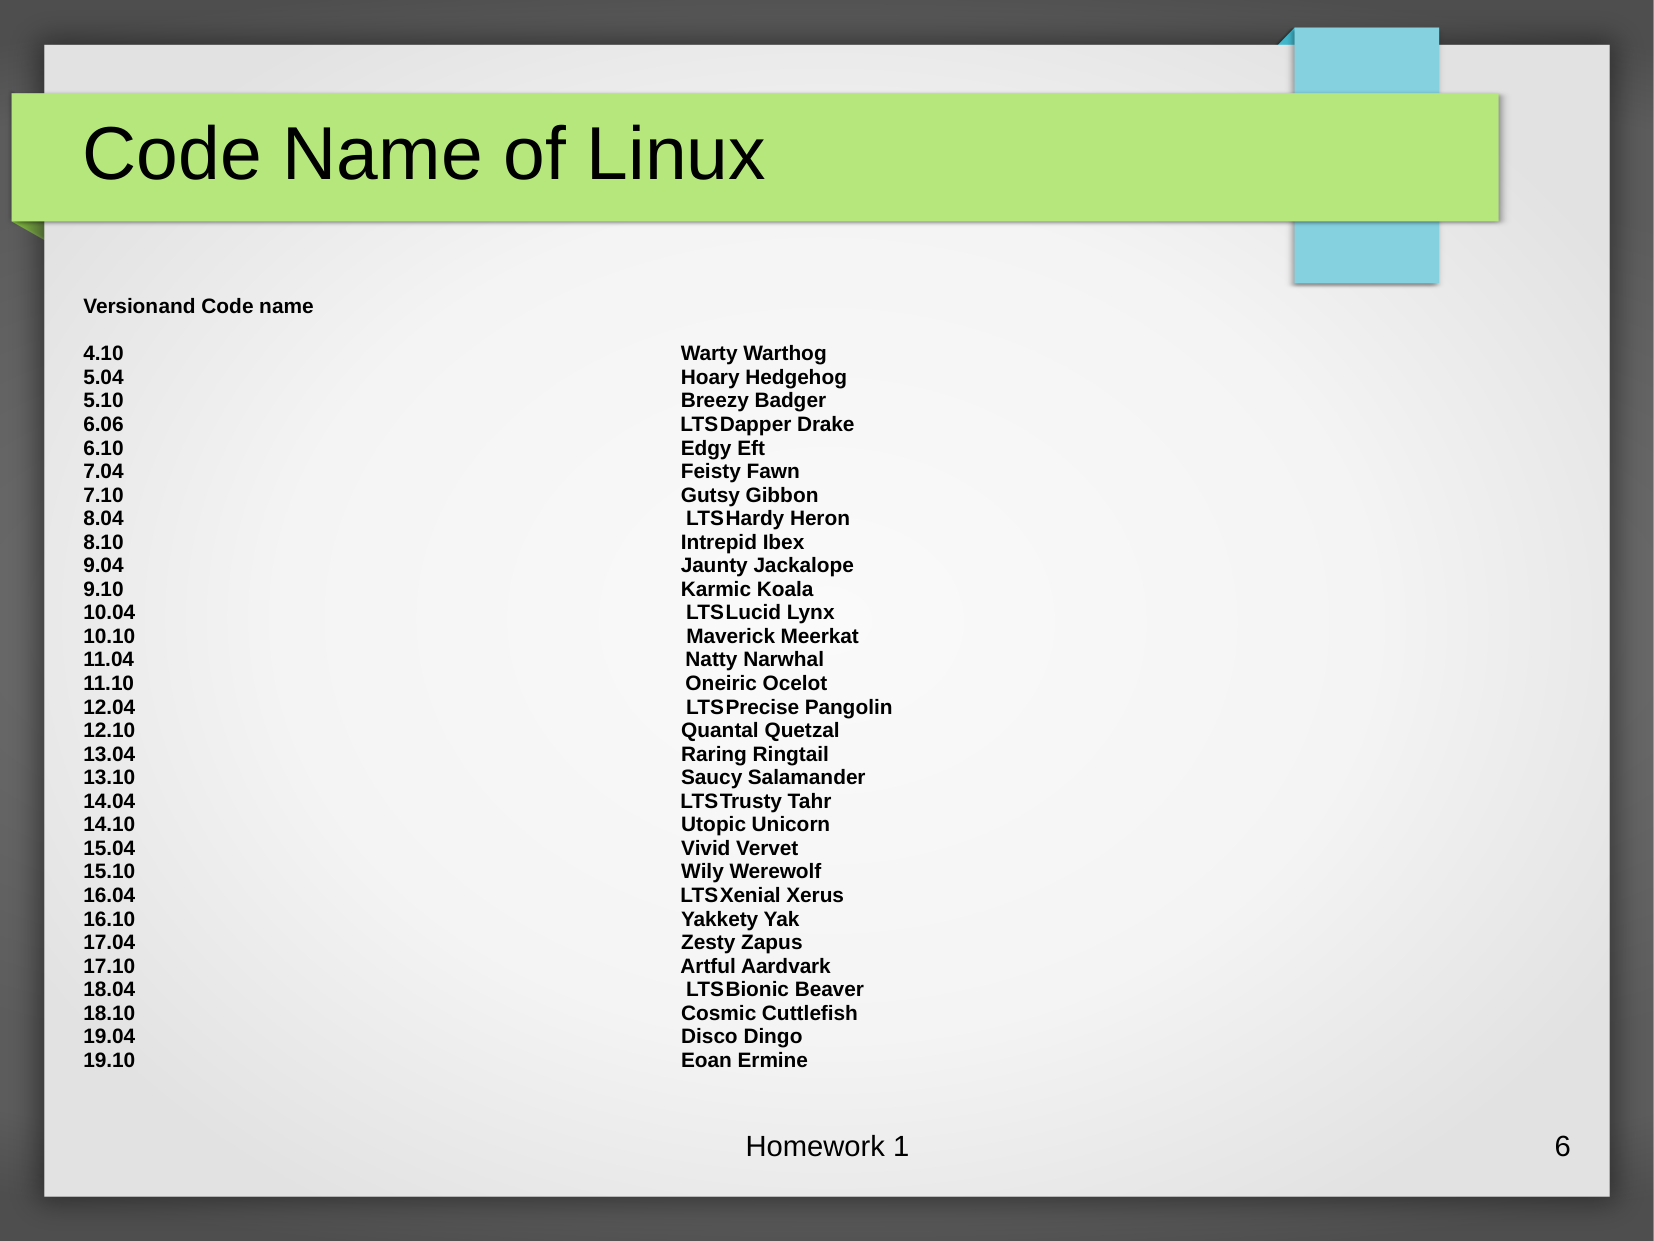

# Code Name of Linux
Version	and Code name
4.10	 Warty Warthog
5.04	 Hoary Hedgehog
5.10	 Breezy Badger
6.06 LTS	Dapper Drake
6.10	 Edgy Eft
7.04	 Feisty Fawn
7.10	 Gutsy Gibbon
8.04 LTS	Hardy Heron
8.10	 Intrepid Ibex
9.04	 Jaunty Jackalope
9.10	 Karmic Koala
10.04 LTS	Lucid Lynx
10.10 	 Maverick Meerkat
11.04	 Natty Narwhal
11.10	 Oneiric Ocelot
12.04 LTS	Precise Pangolin
12.10	 Quantal Quetzal
13.04	 Raring Ringtail
13.10	 Saucy Salamander
14.04 LTS	Trusty Tahr
14.10	 Utopic Unicorn
15.04	 Vivid Vervet
15.10	 Wily Werewolf
16.04 LTS	Xenial Xerus
16.10	 Yakkety Yak
17.04	 Zesty Zapus
17.10	 Artful Aardvark
18.04 LTS	Bionic Beaver
18.10	 Cosmic Cuttlefish
19.04	 Disco Dingo
19.10	 Eoan Ermine
Homework 1
6